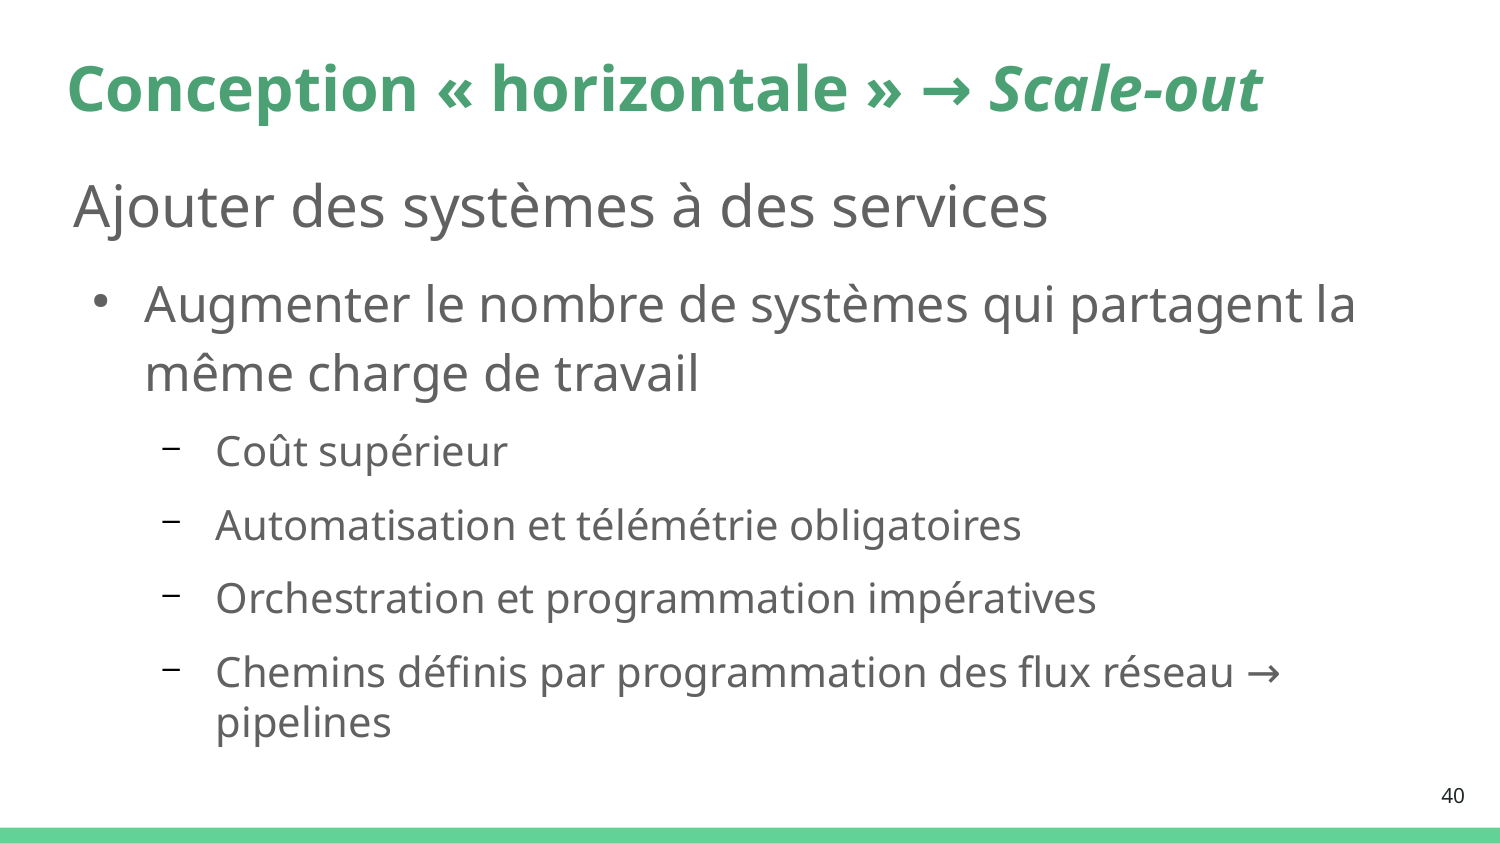

Conception « horizontale » → Scale-out
# Ajouter des systèmes à des services
Augmenter le nombre de systèmes qui partagent la même charge de travail
Coût supérieur
Automatisation et télémétrie obligatoires
Orchestration et programmation impératives
Chemins définis par programmation des flux réseau → pipelines